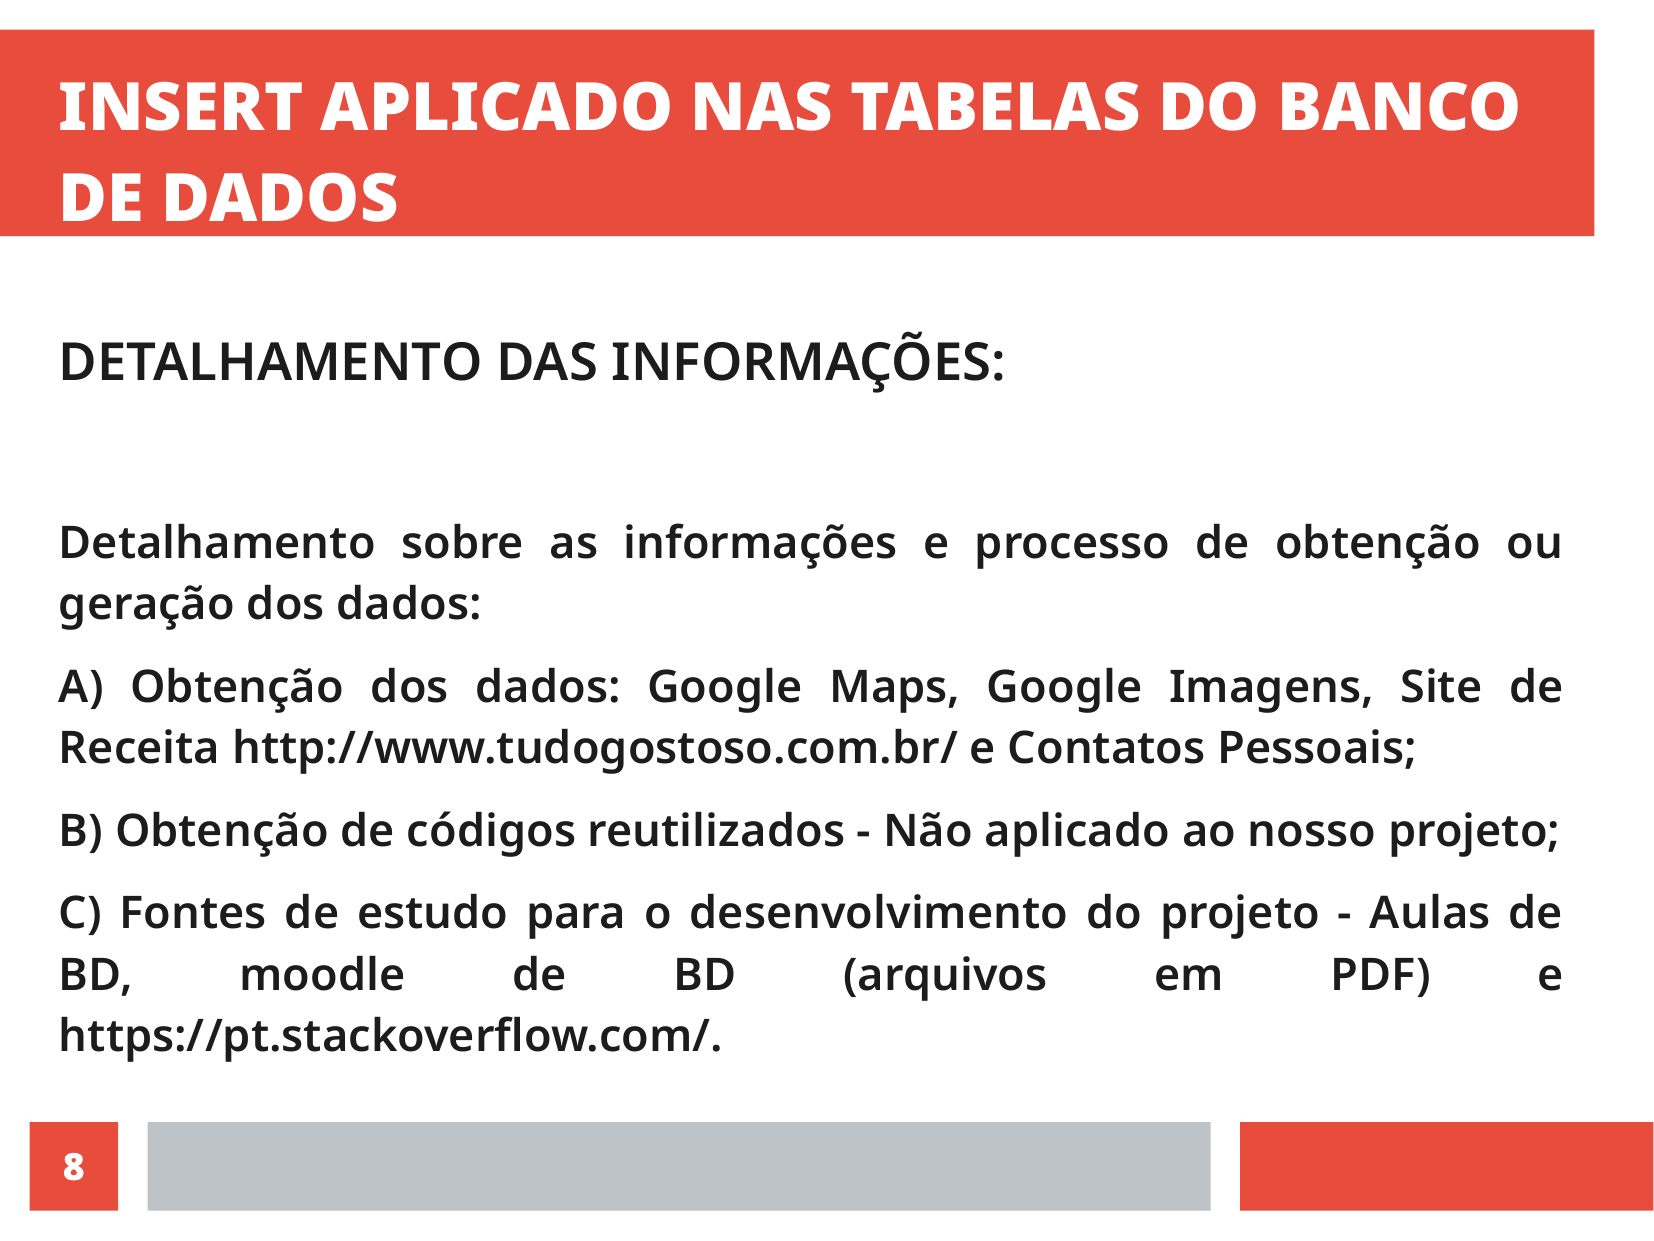

# INSERT APLICADO NAS TABELAS DO BANCO DE DADOS
DETALHAMENTO DAS INFORMAÇÕES:
Detalhamento sobre as informações e processo de obtenção ou geração dos dados:
A) Obtenção dos dados: Google Maps, Google Imagens, Site de Receita http://www.tudogostoso.com.br/ e Contatos Pessoais;
B) Obtenção de códigos reutilizados - Não aplicado ao nosso projeto;
C) Fontes de estudo para o desenvolvimento do projeto - Aulas de BD, moodle de BD (arquivos em PDF) e https://pt.stackoverflow.com/.
8